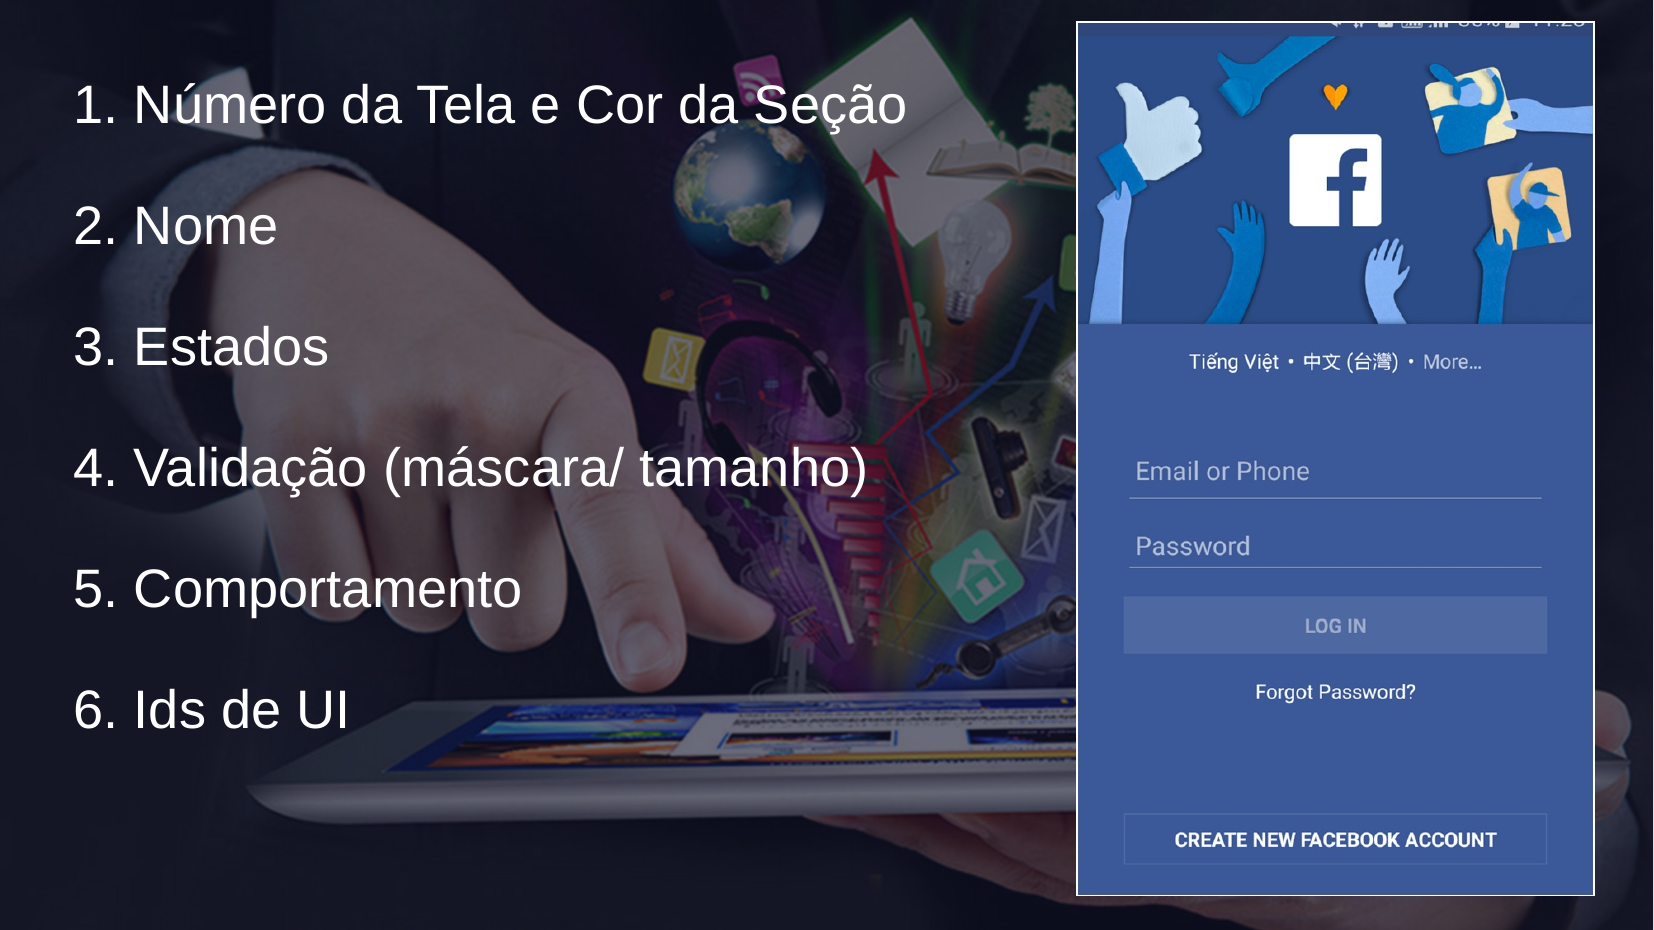

1. Número da Tela e Cor da Seção
2. Nome
3. Estados
4. Validação (máscara/ tamanho)
5. Comportamento
6. Ids de UI